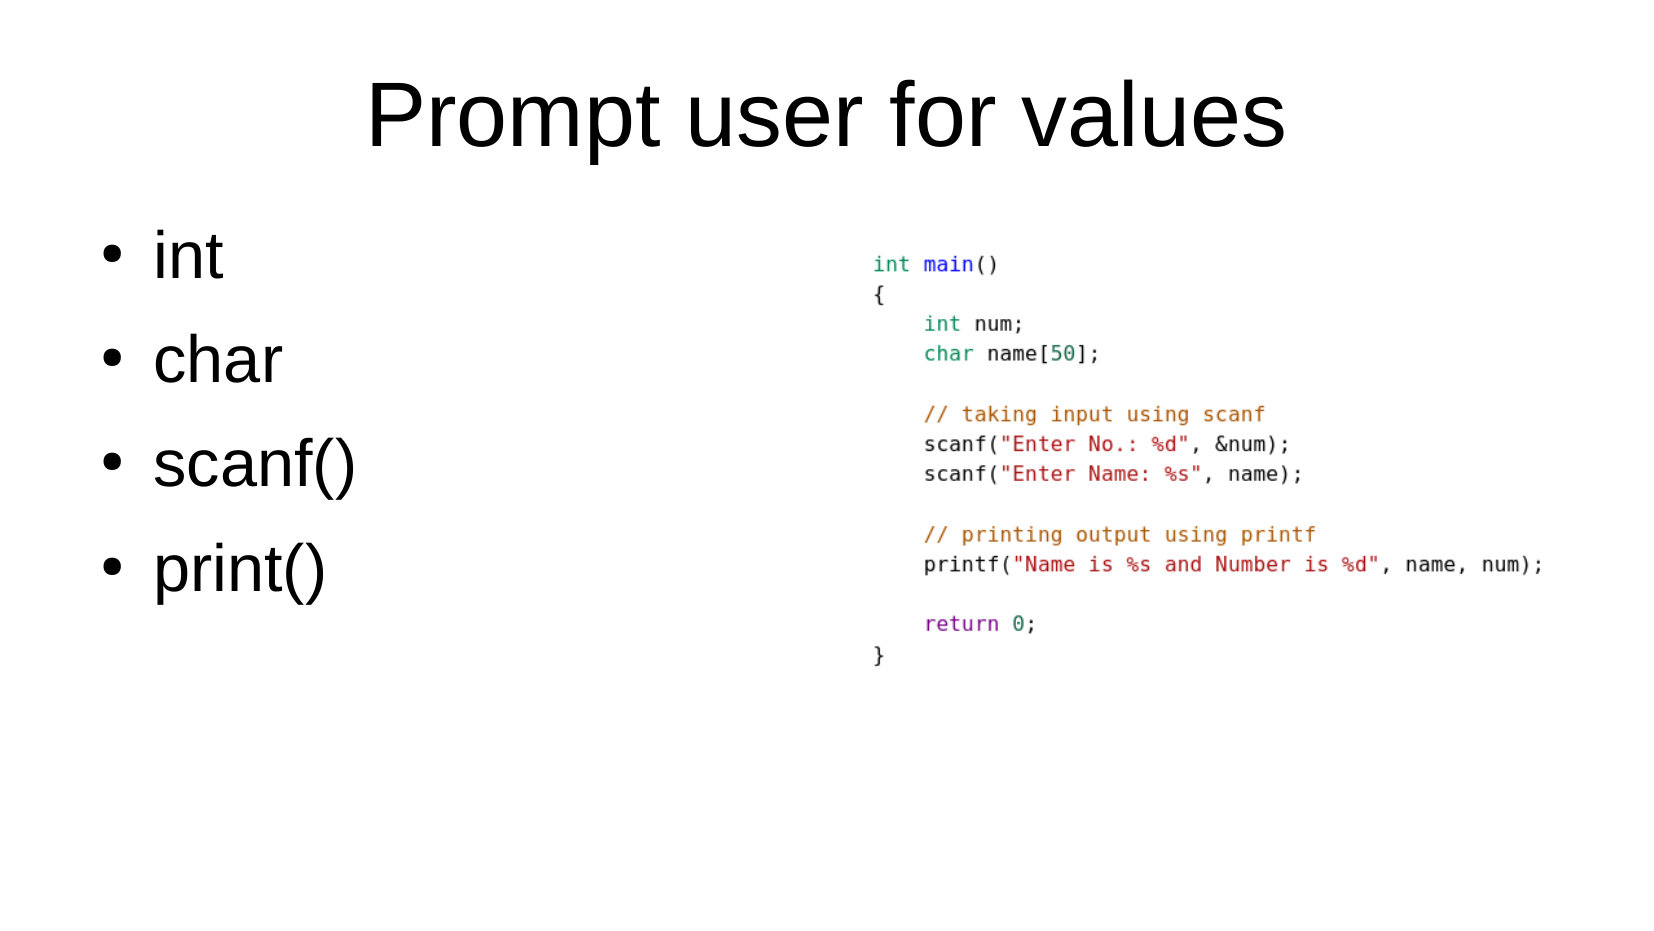

# Prompt user for values
int
char
scanf()
print()